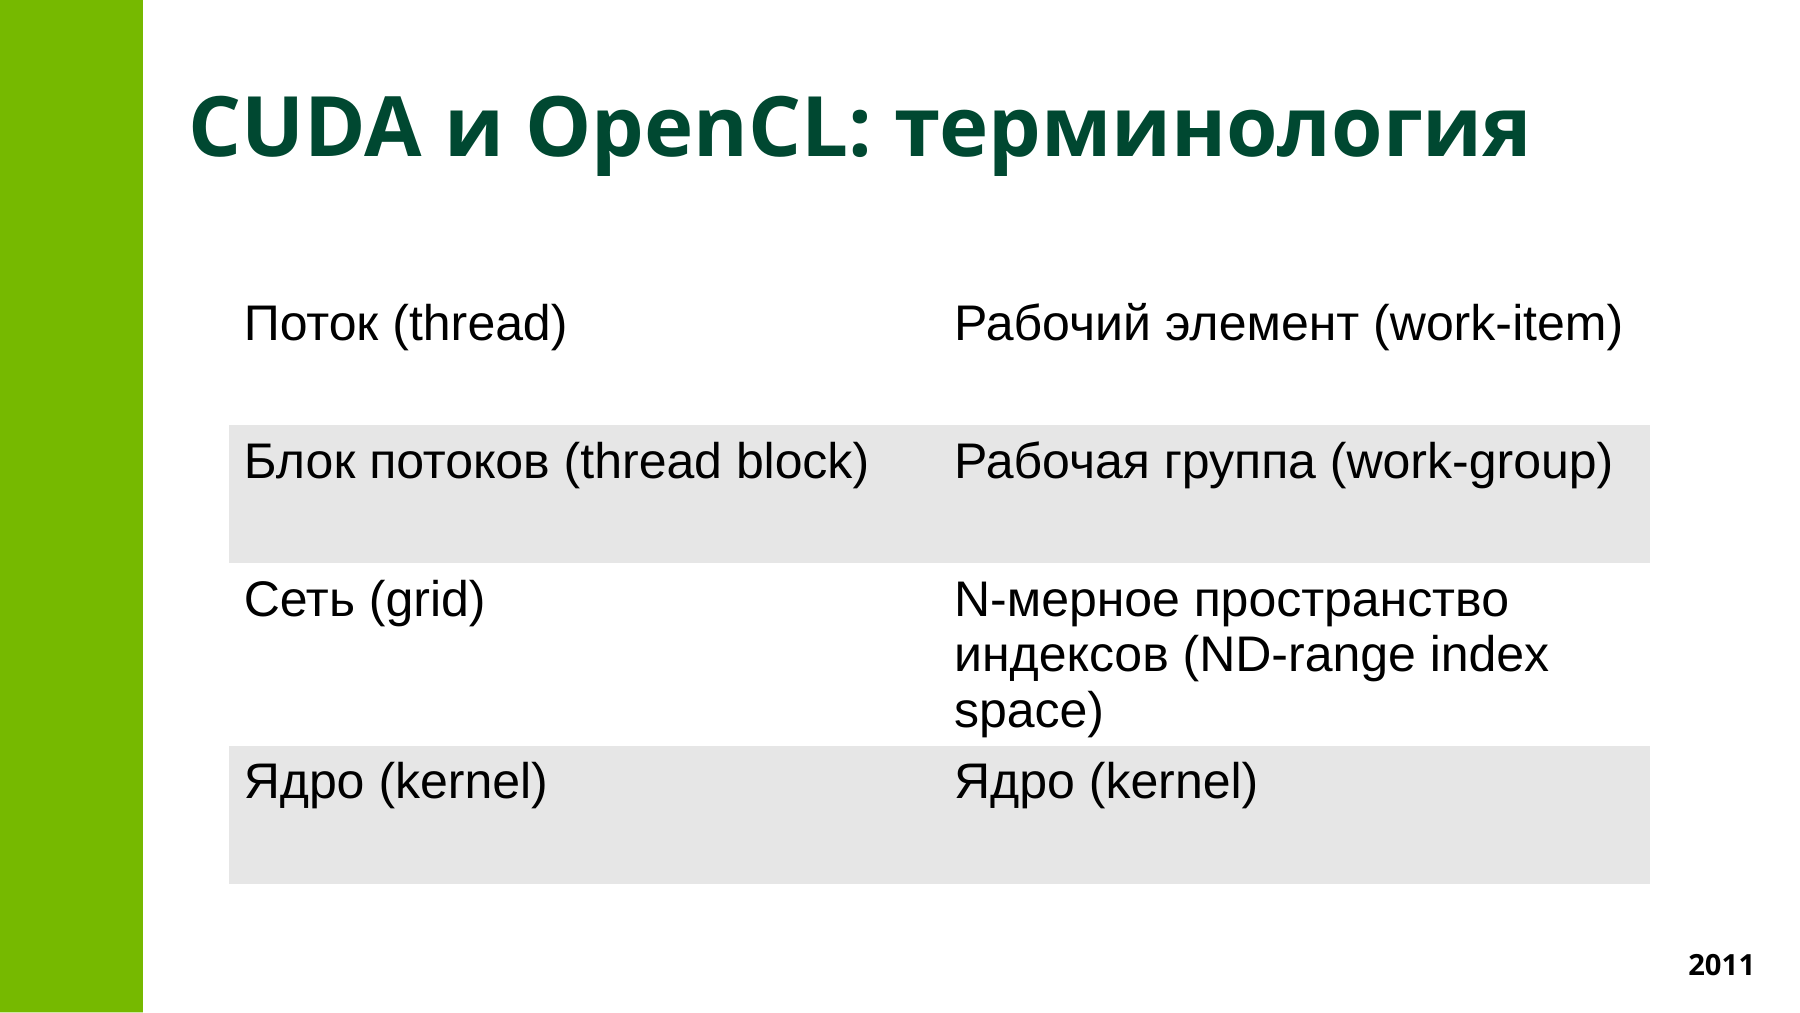

# CUDA и OpenCL: терминология
| Поток (thread) | Рабочий элемент (work-item) |
| --- | --- |
| Блок потоков (thread block) | Рабочая группа (work-group) |
| Сеть (grid) | N-мерное пространство индексов (ND-range index space) |
| Ядро (kernel) | Ядро (kernel) |